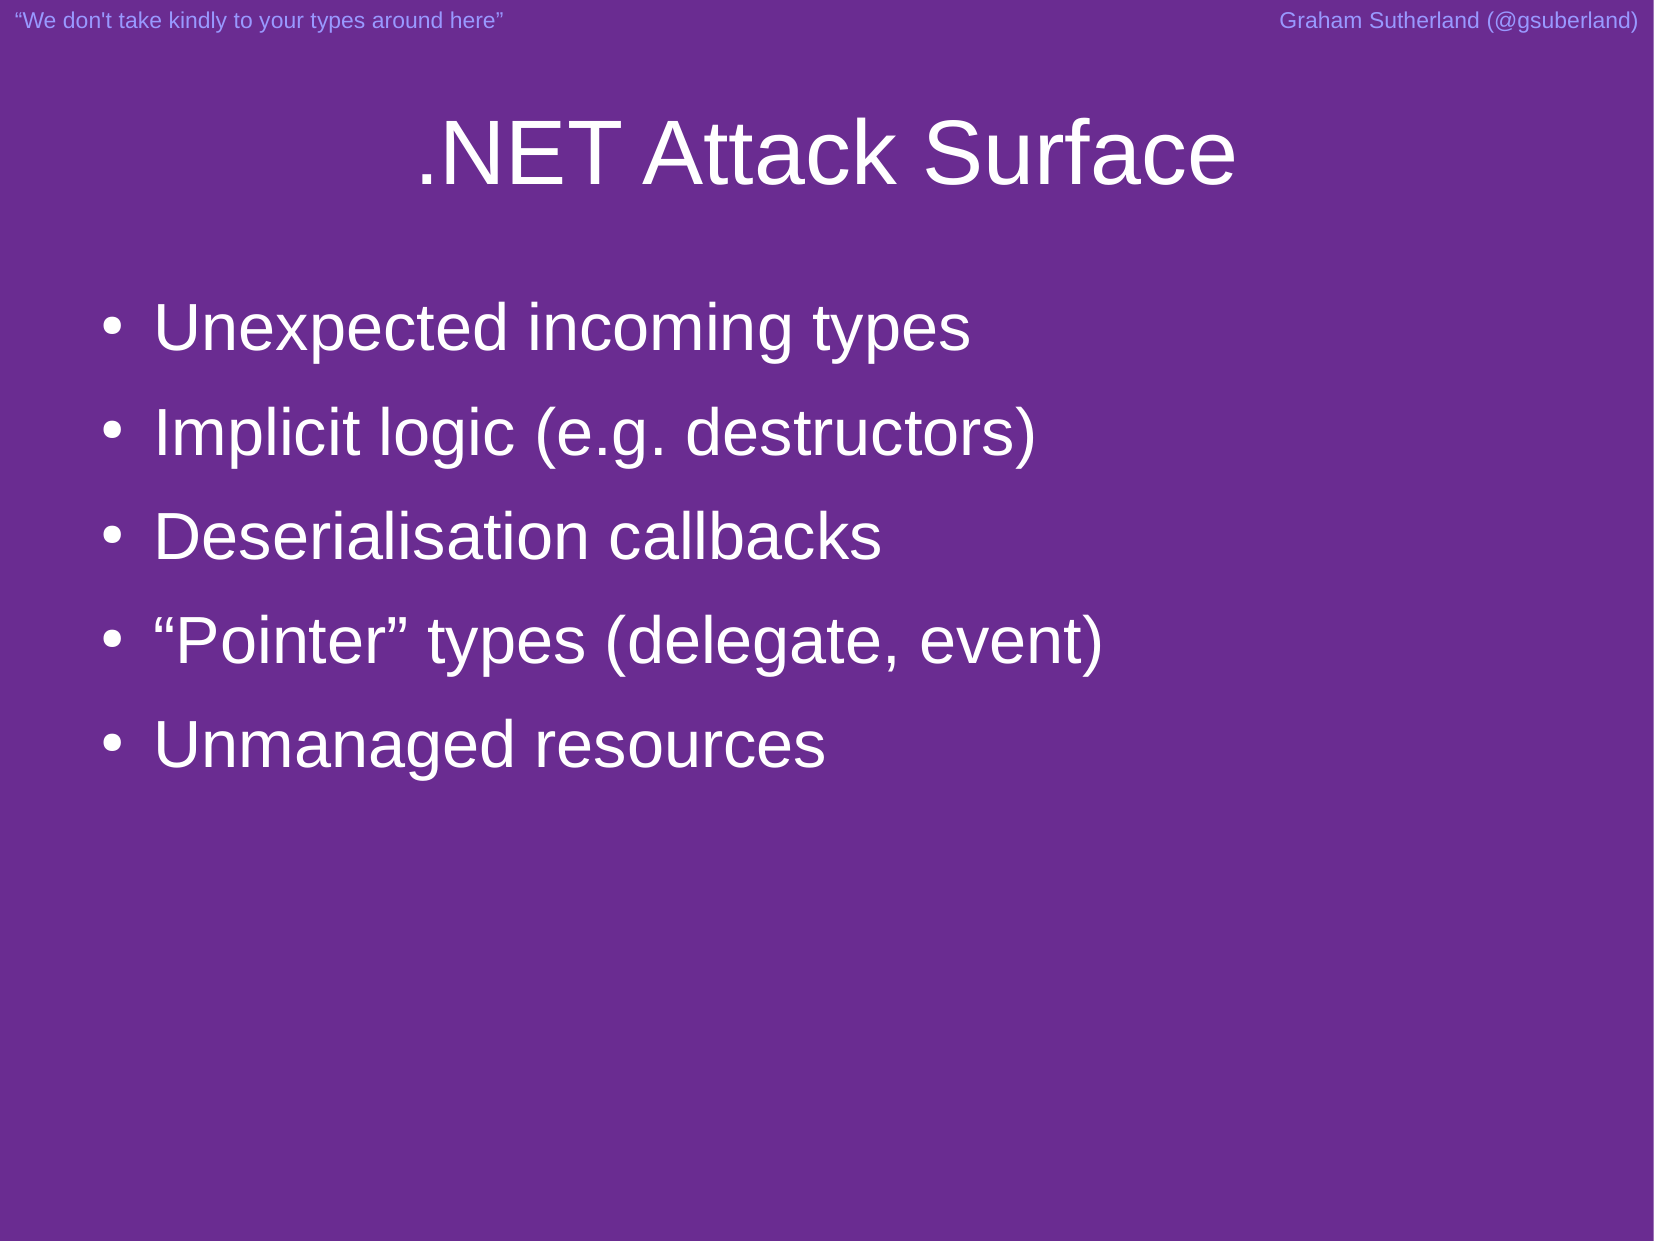

# .NET Attack Surface
Unexpected incoming types
Implicit logic (e.g. destructors)
Deserialisation callbacks
“Pointer” types (delegate, event)
Unmanaged resources